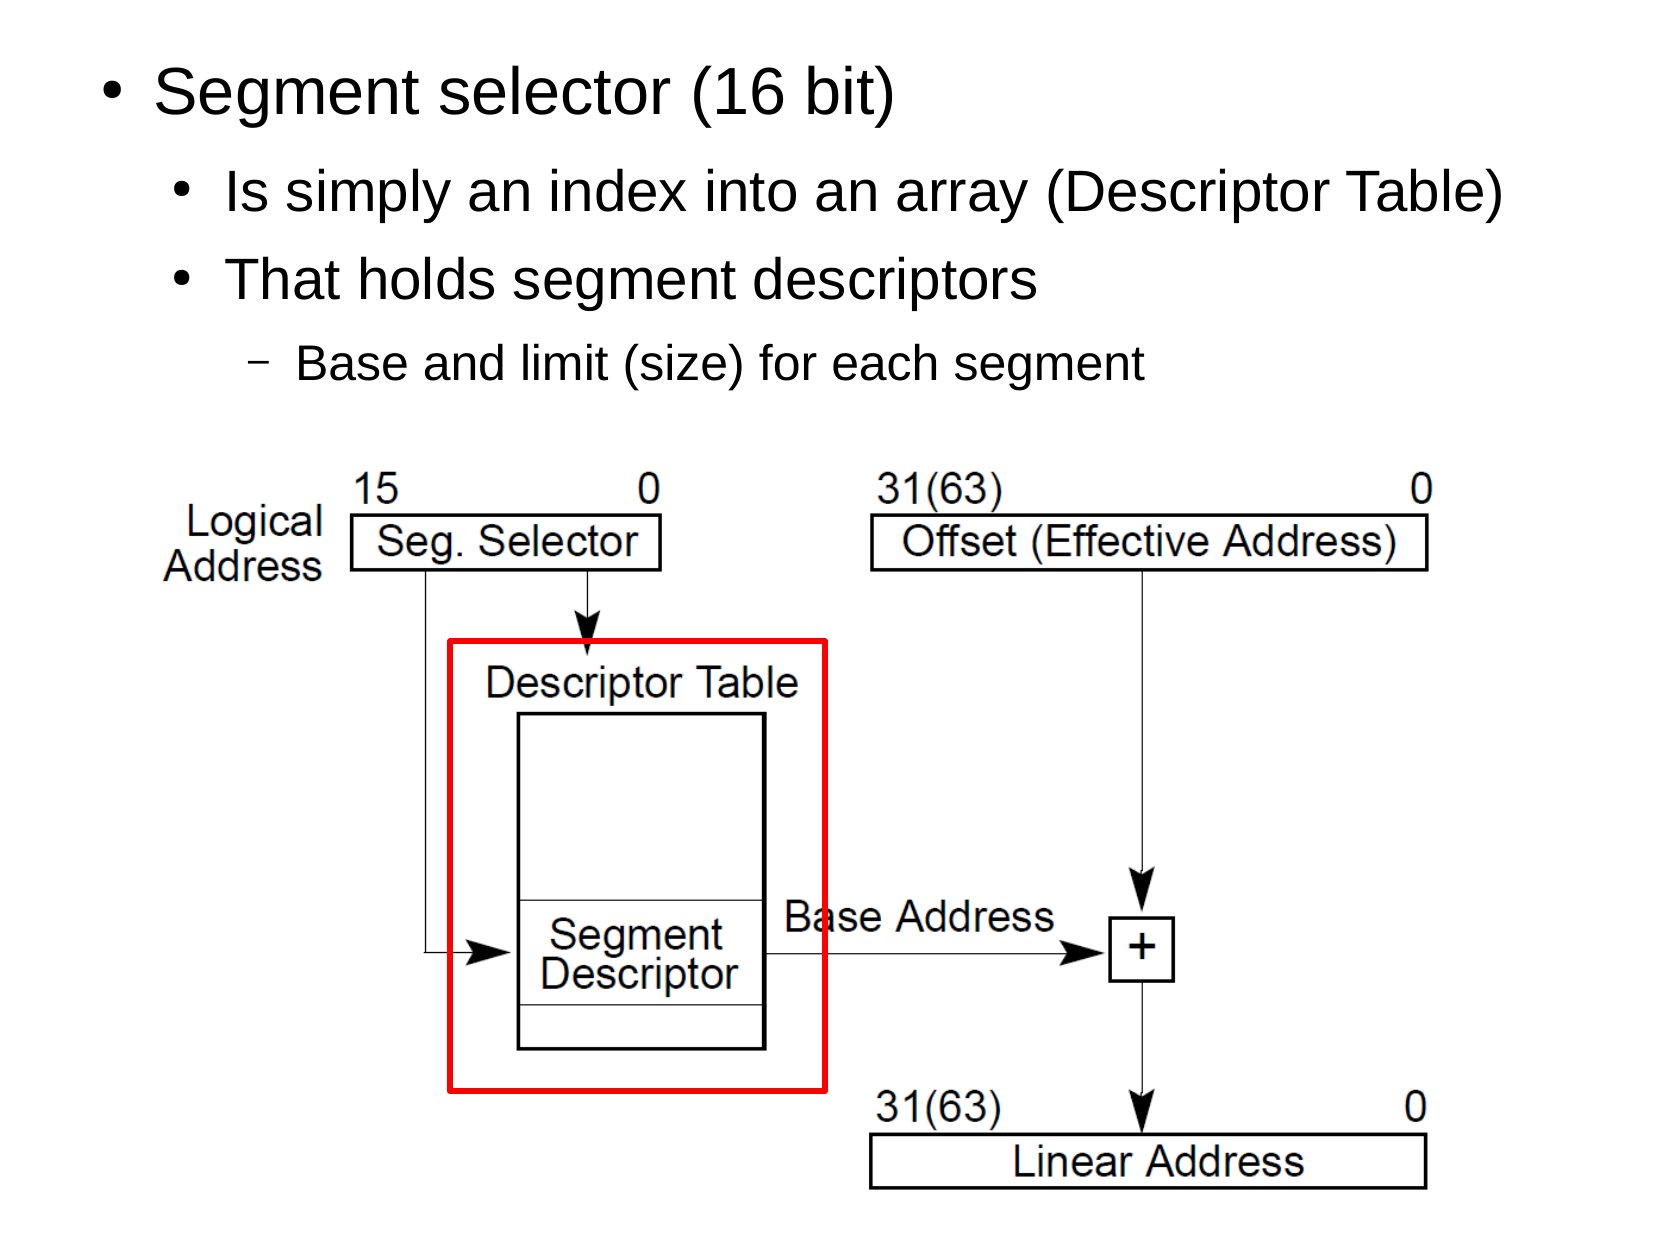

# Segment selector (16 bit)
Is simply an index into an array (Descriptor Table)
That holds segment descriptors
Base and limit (size) for each segment